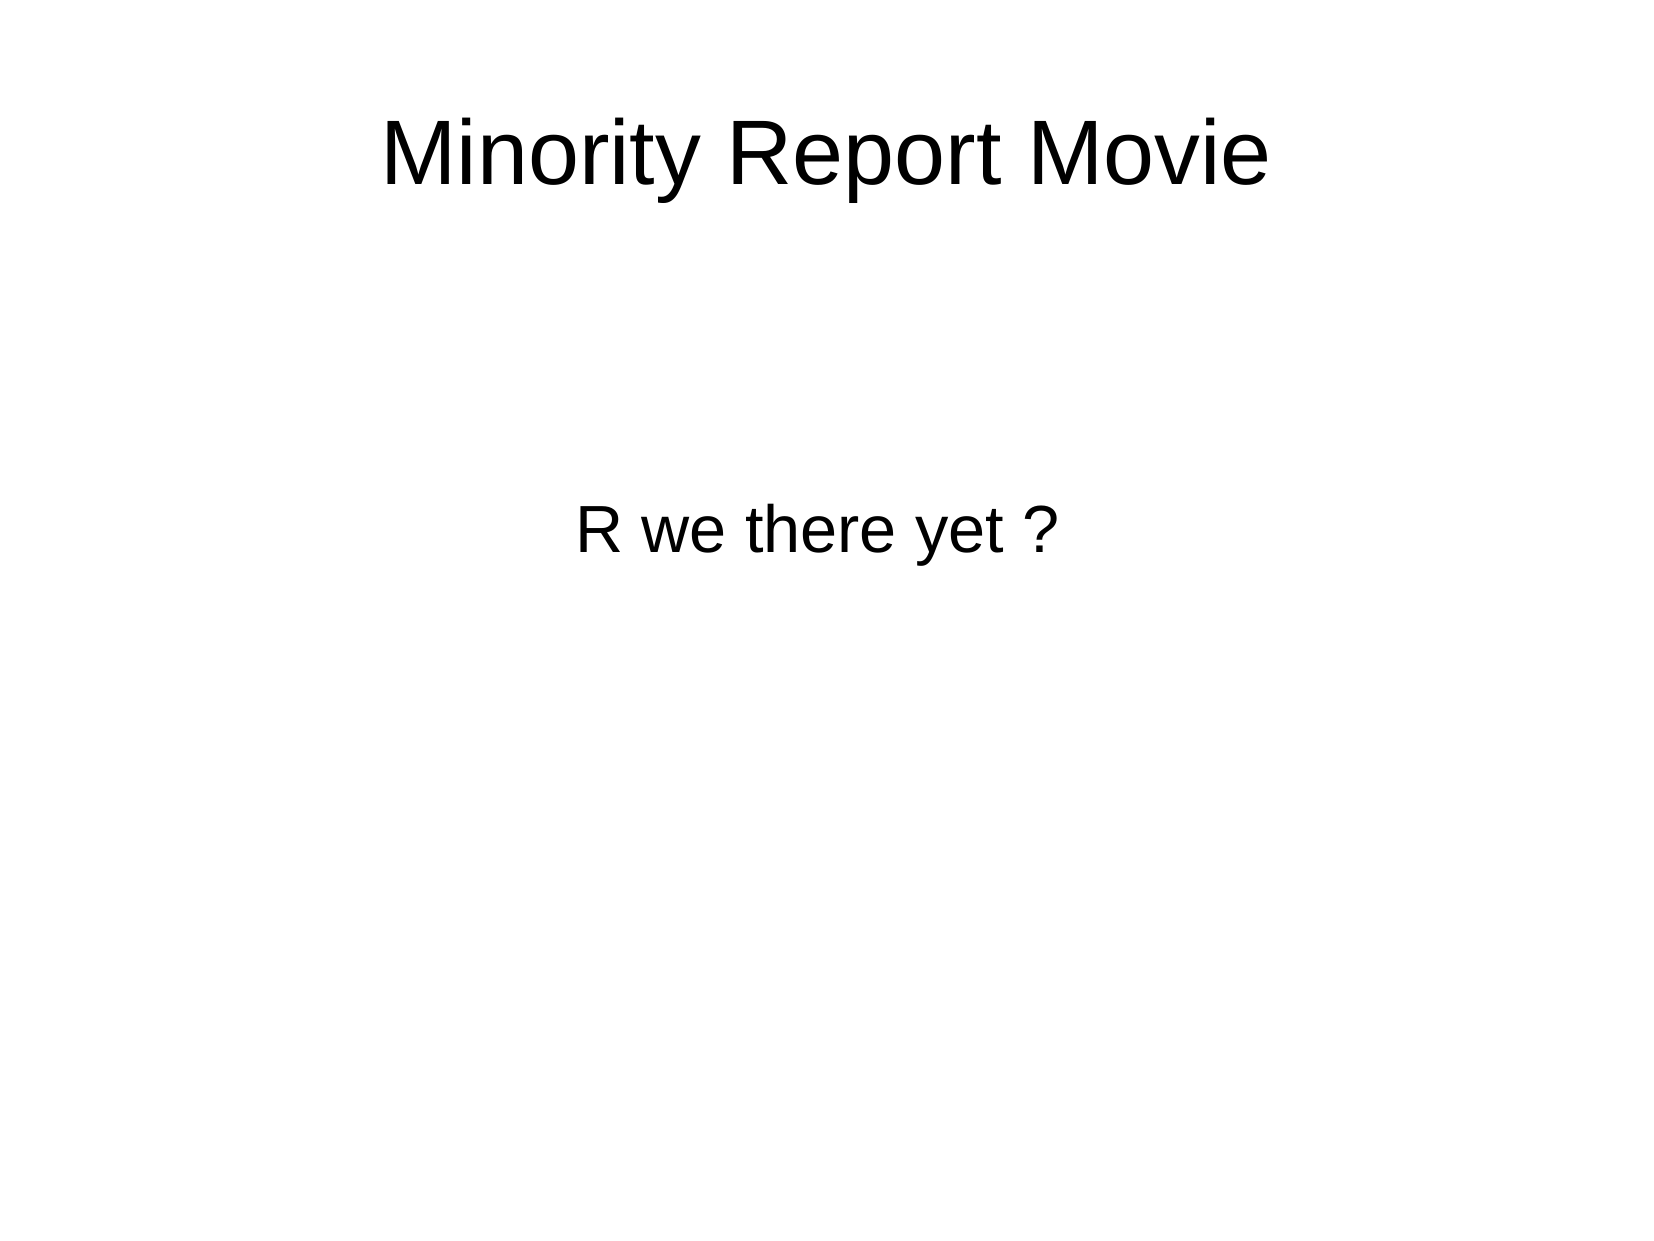

# Minority Report Movie
R we there yet ?